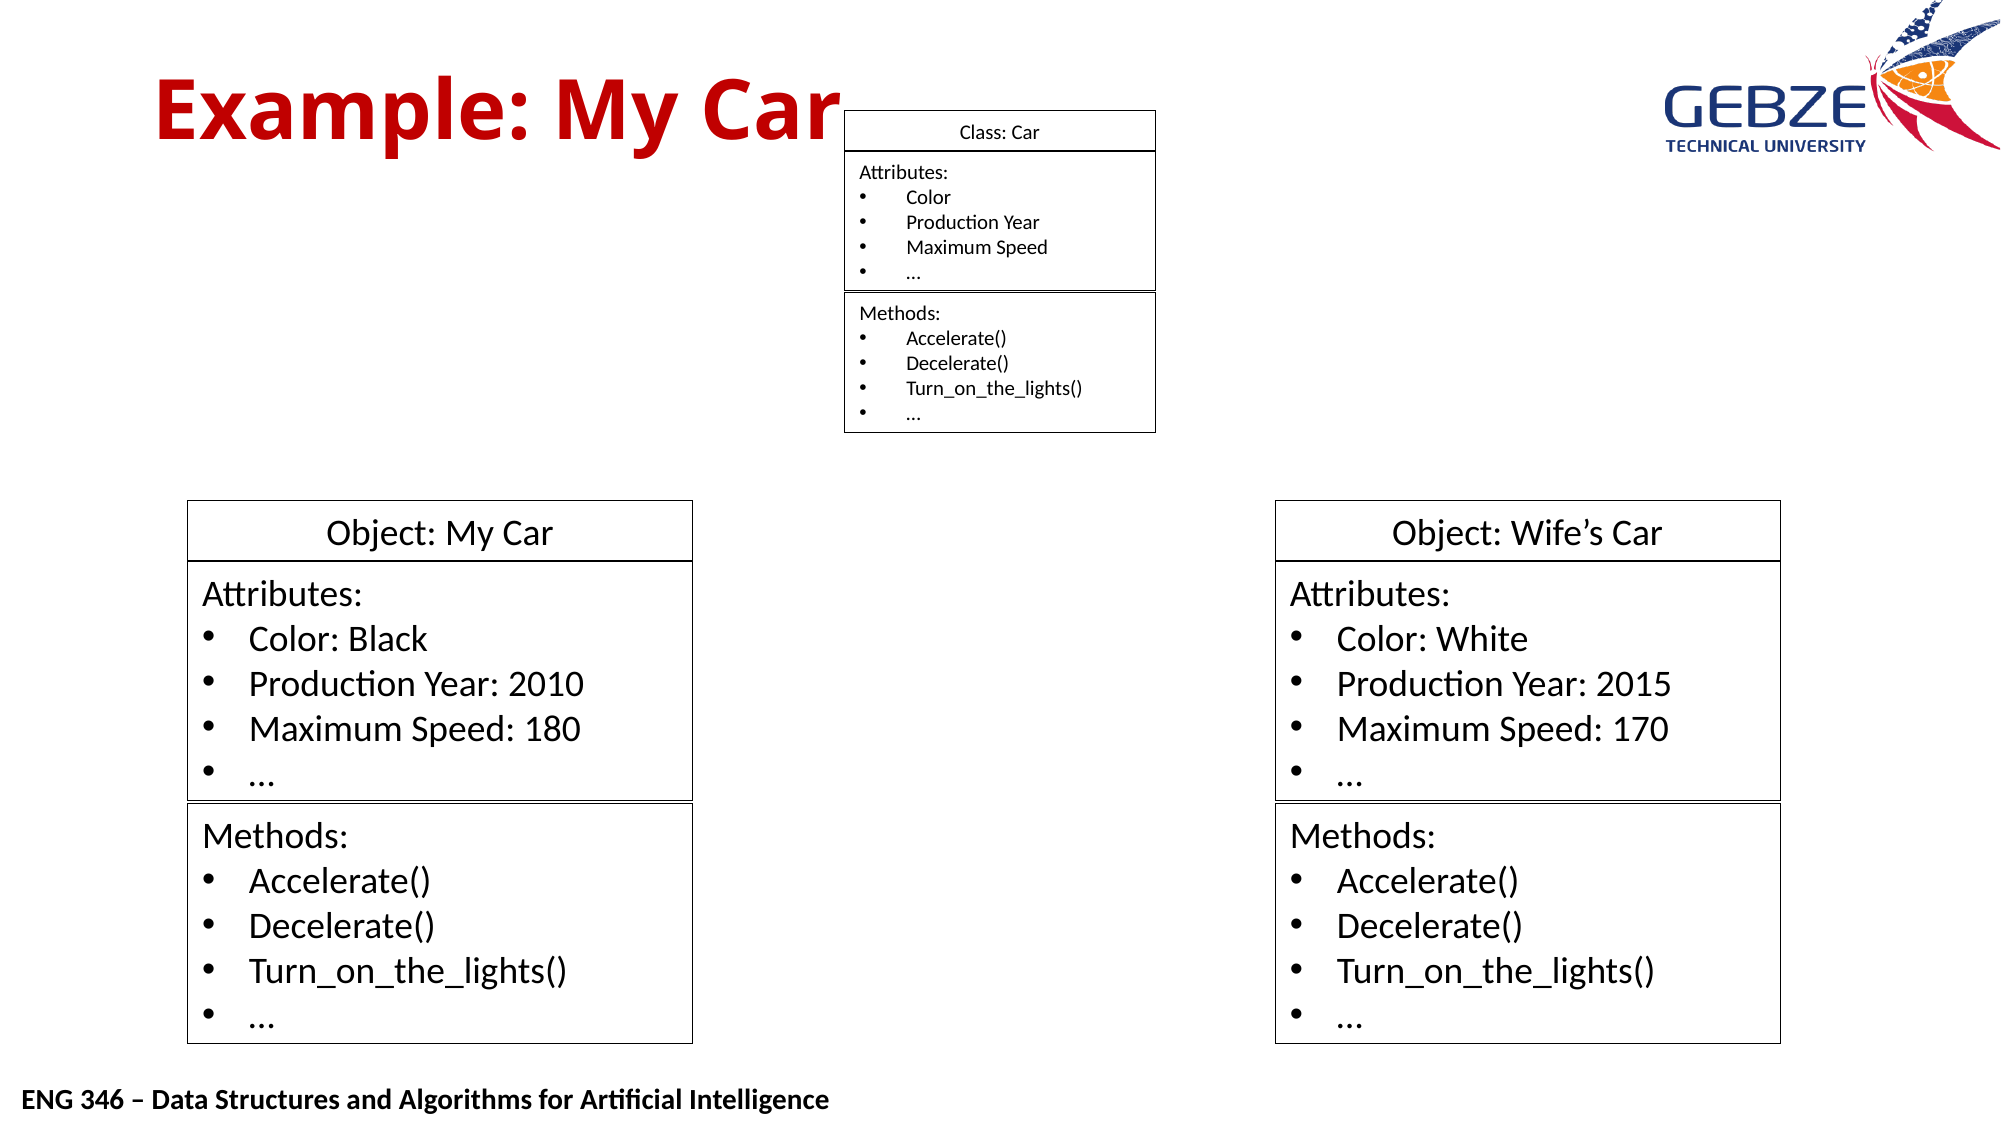

# Example: My Car
Class: Car
Attributes:
Color
Production Year
Maximum Speed
…
Methods:
Accelerate()
Decelerate()
Turn_on_the_lights()
…
Object: My Car
Object: Wife’s Car
Attributes:
Color: Black
Production Year: 2010
Maximum Speed: 180
…
Attributes:
Color: White
Production Year: 2015
Maximum Speed: 170
…
Methods:
Accelerate()
Decelerate()
Turn_on_the_lights()
…
Methods:
Accelerate()
Decelerate()
Turn_on_the_lights()
…